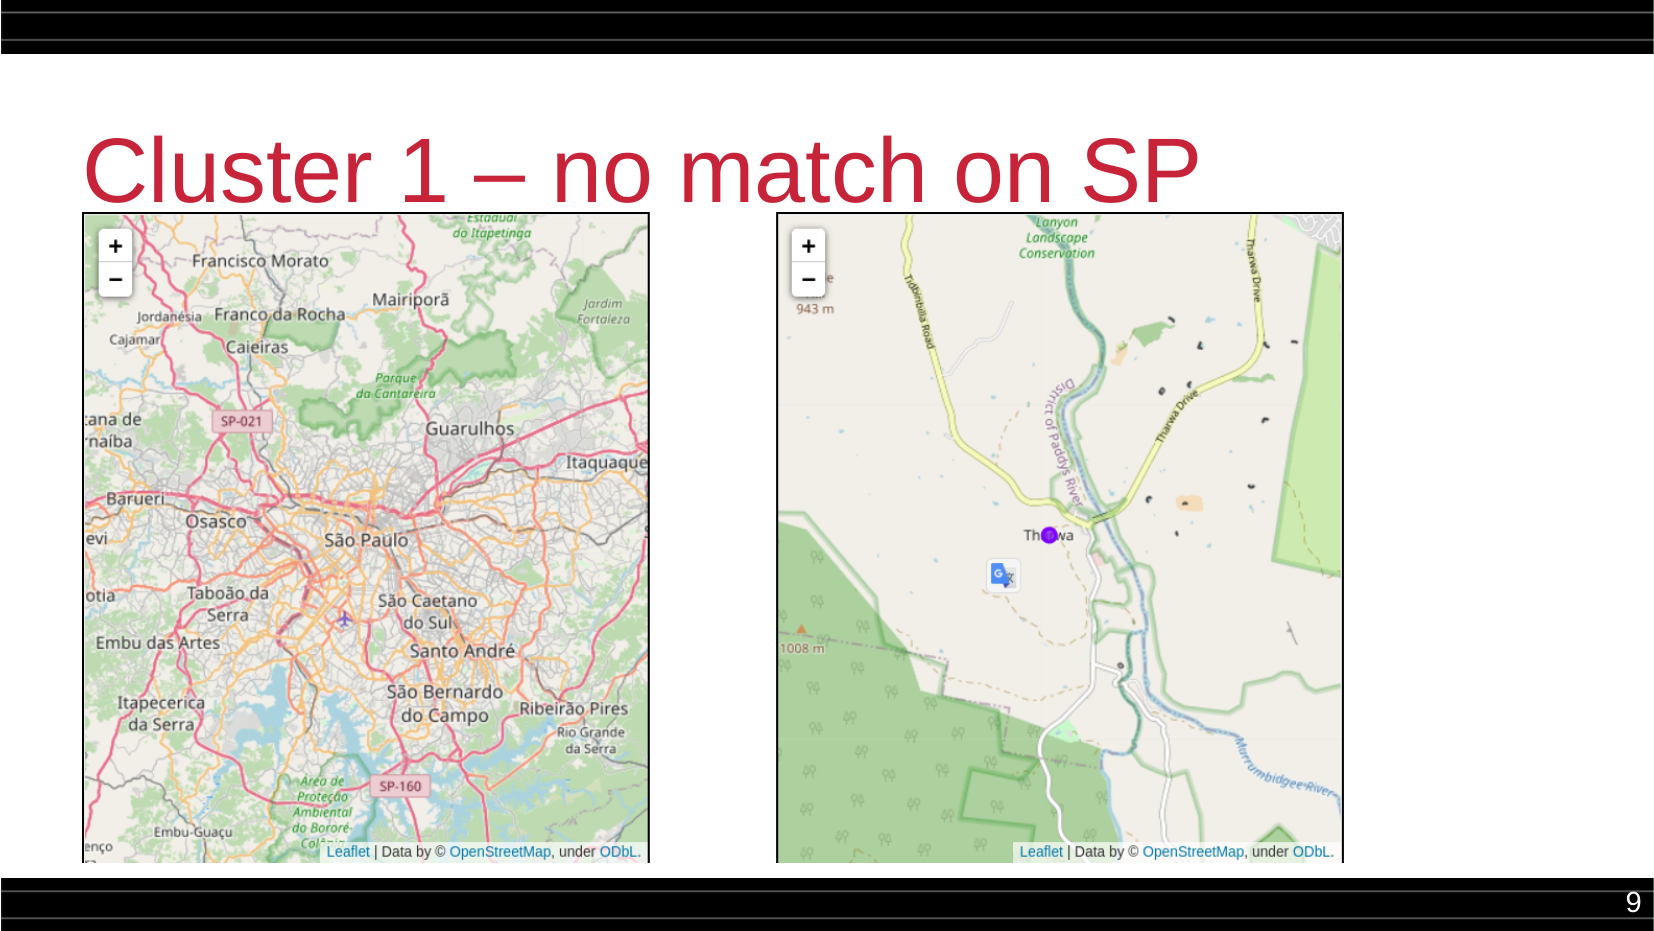

# Cluster 1 – no match on SP